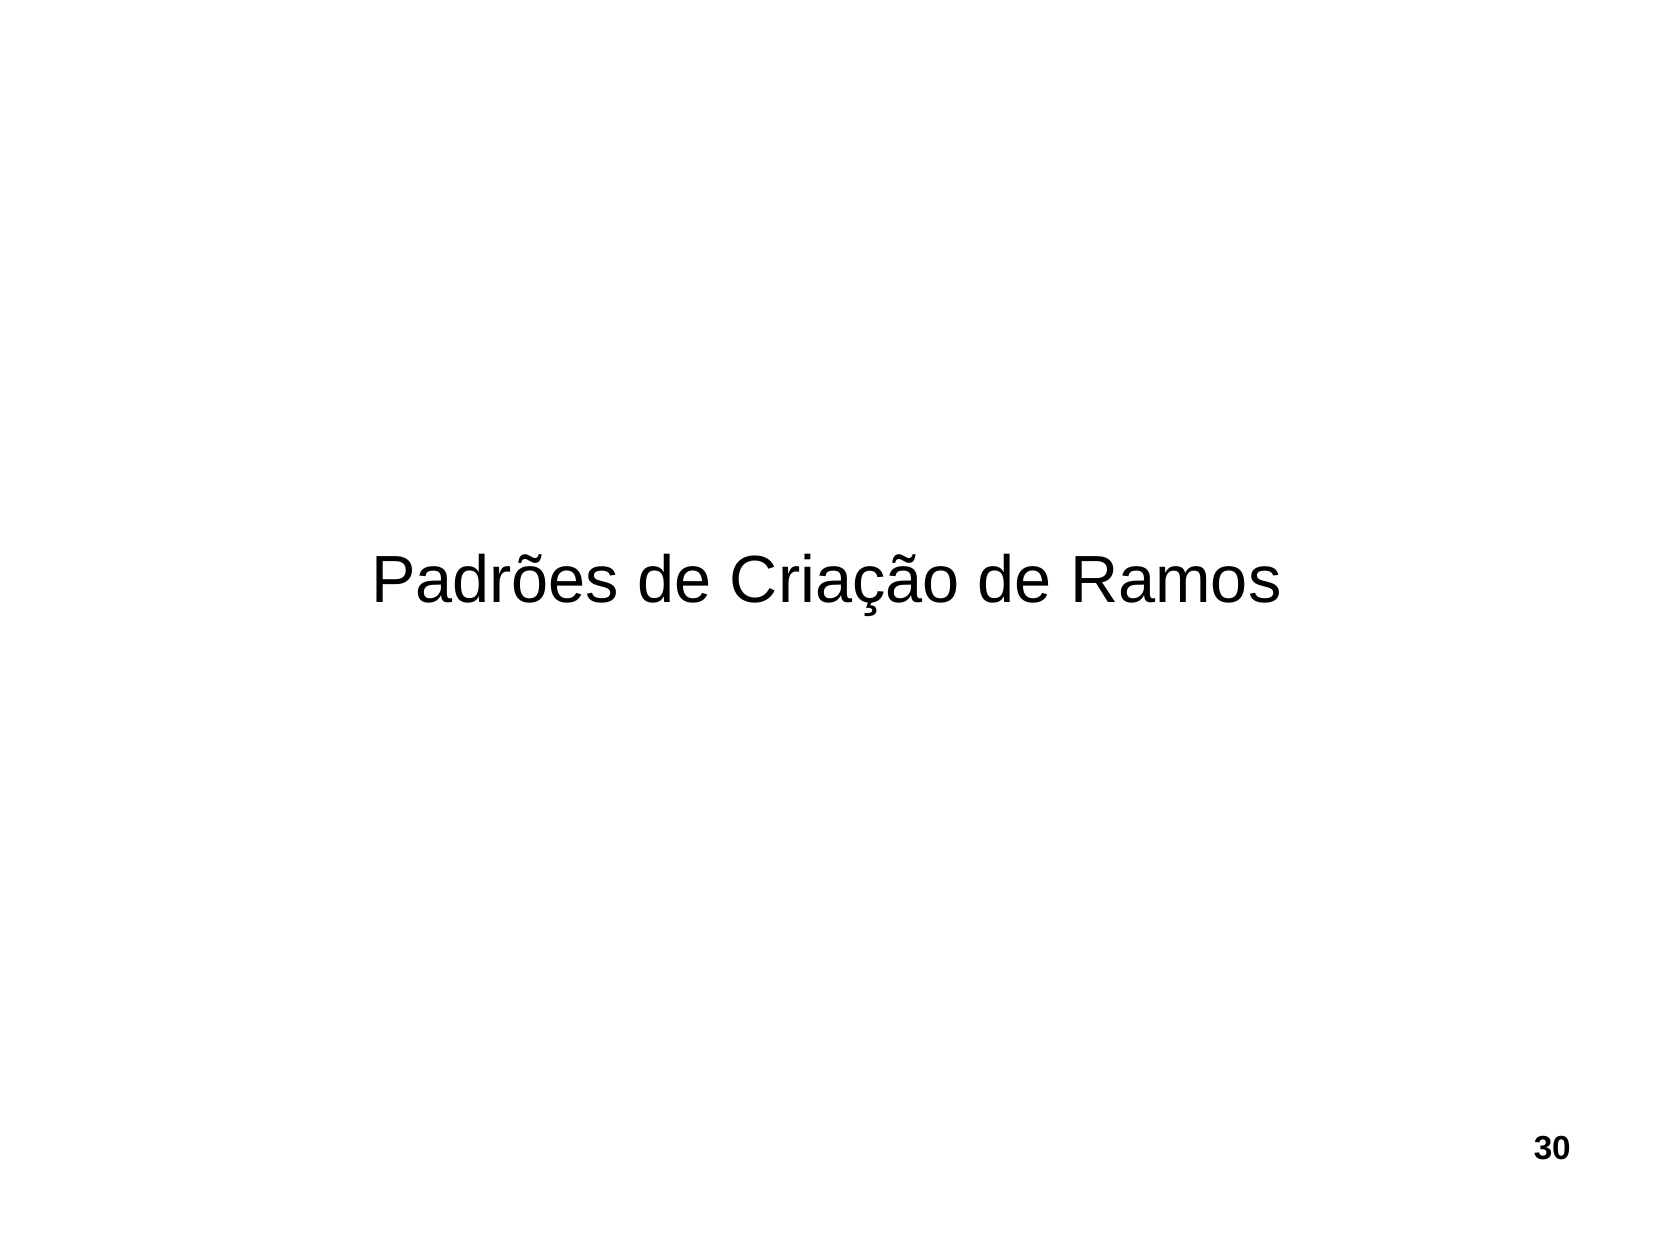

# Padrões de Criação de Ramos
30